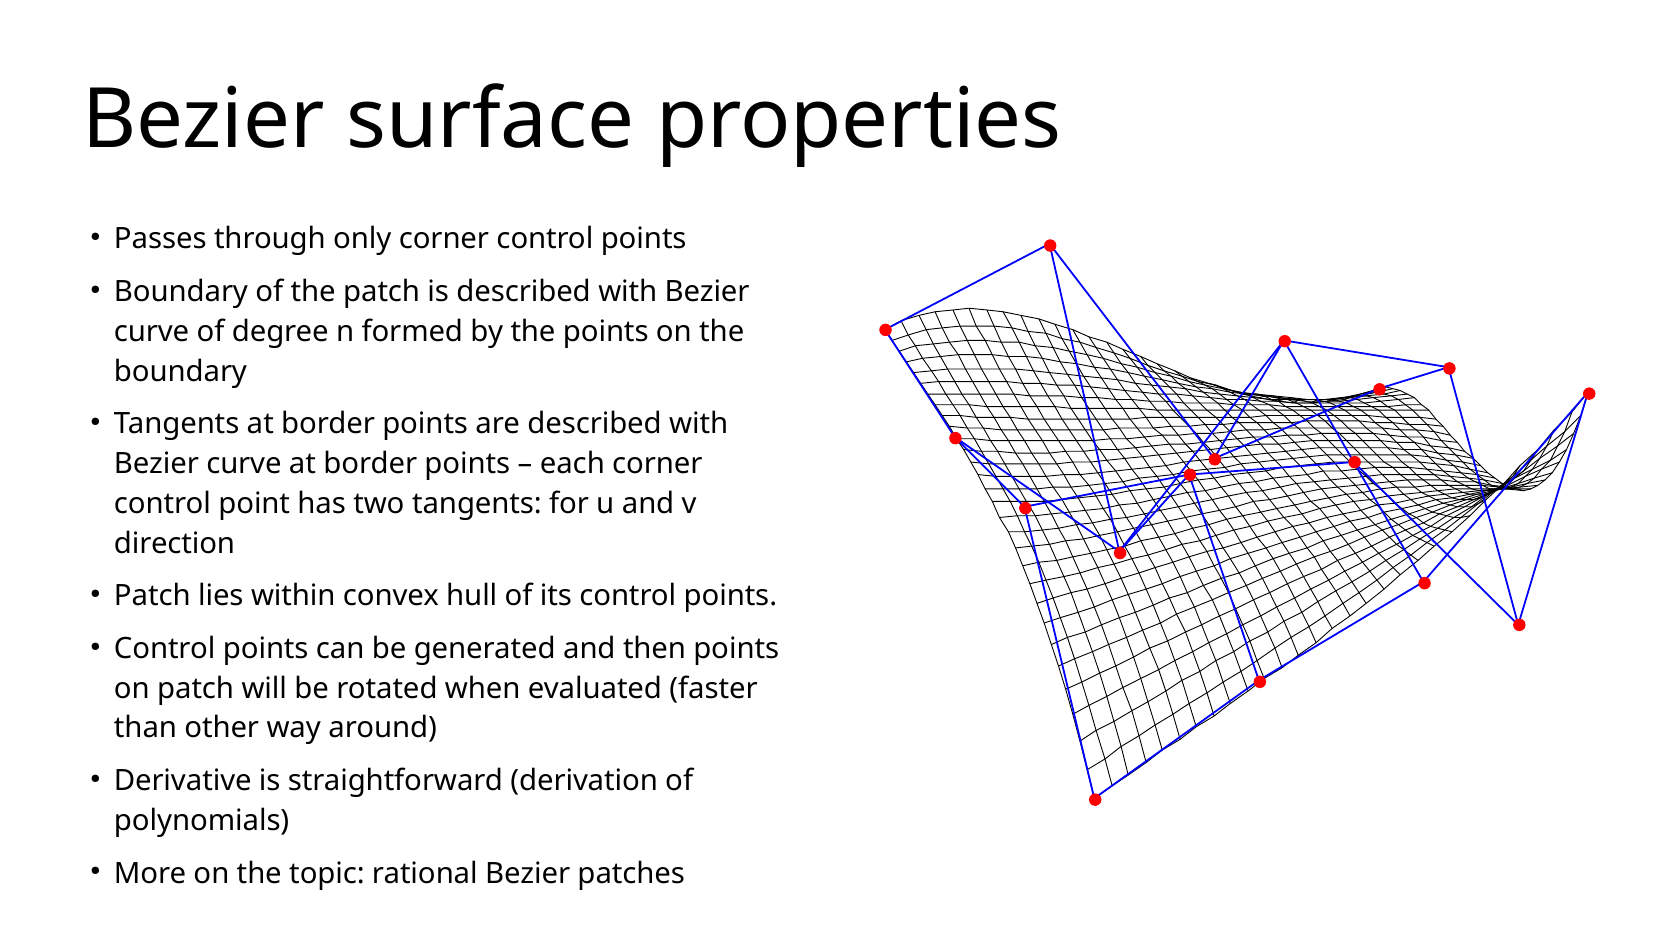

# Bezier surface properties
Passes through only corner control points
Boundary of the patch is described with Bezier curve of degree n formed by the points on the boundary
Tangents at border points are described with Bezier curve at border points – each corner control point has two tangents: for u and v direction
Patch lies within convex hull of its control points.
Control points can be generated and then points on patch will be rotated when evaluated (faster than other way around)
Derivative is straightforward (derivation of polynomials)
More on the topic: rational Bezier patches